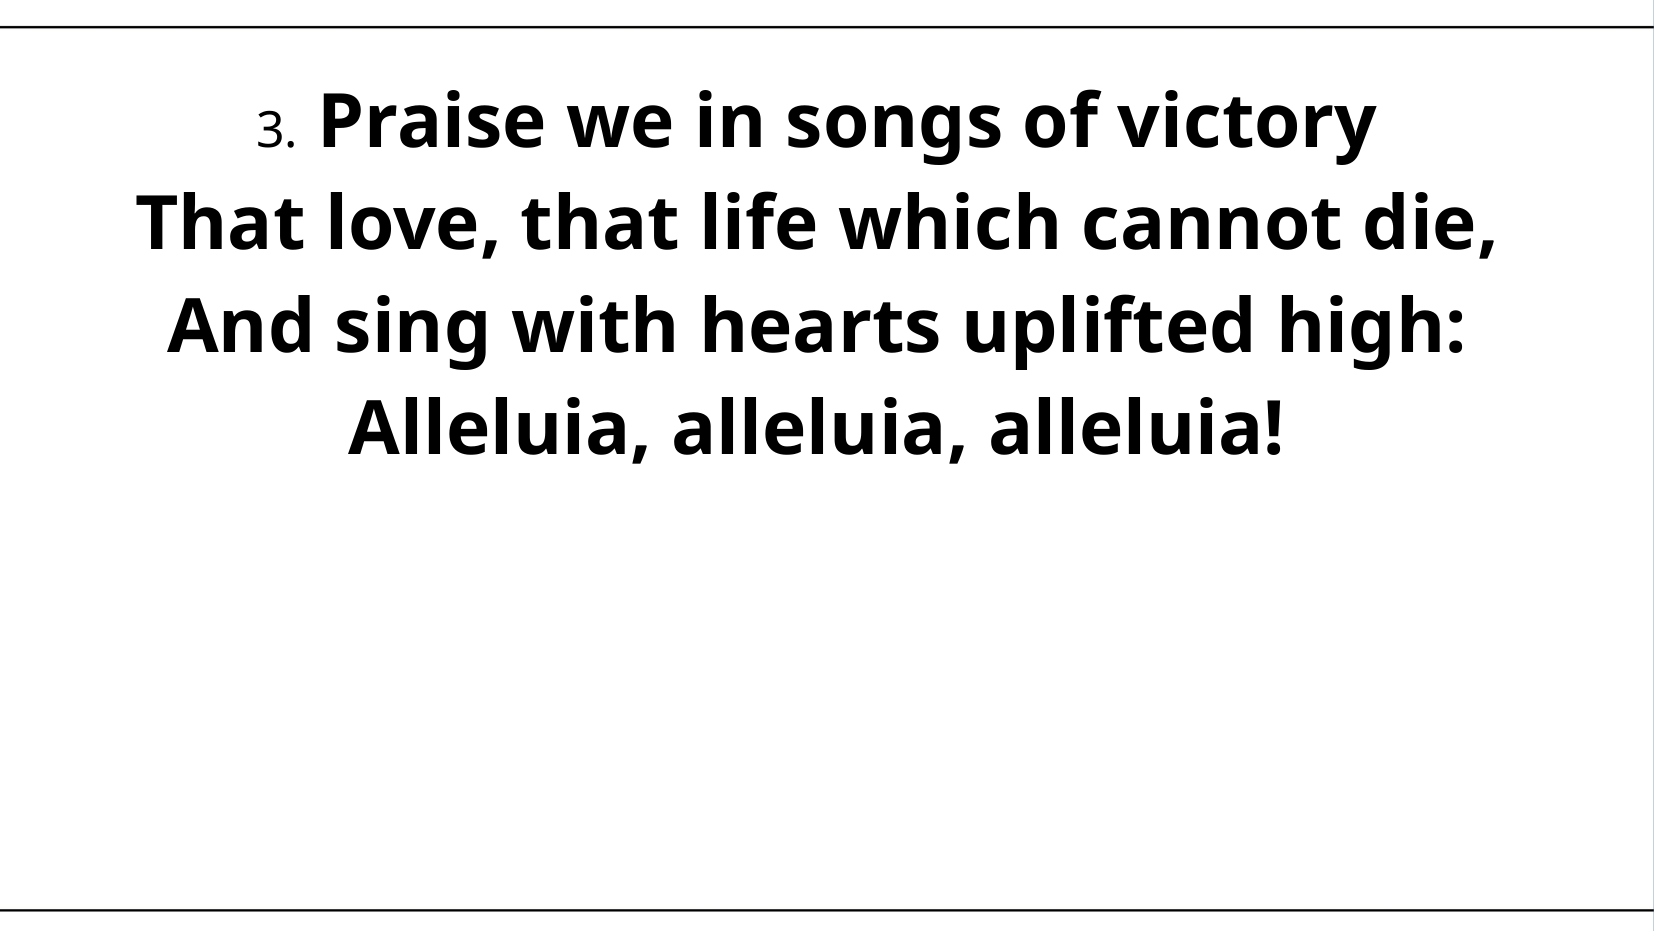

3. Praise we in songs of victory
That love, that life which cannot die,
And sing with hearts uplifted high:
Alleluia, alleluia, alleluia!